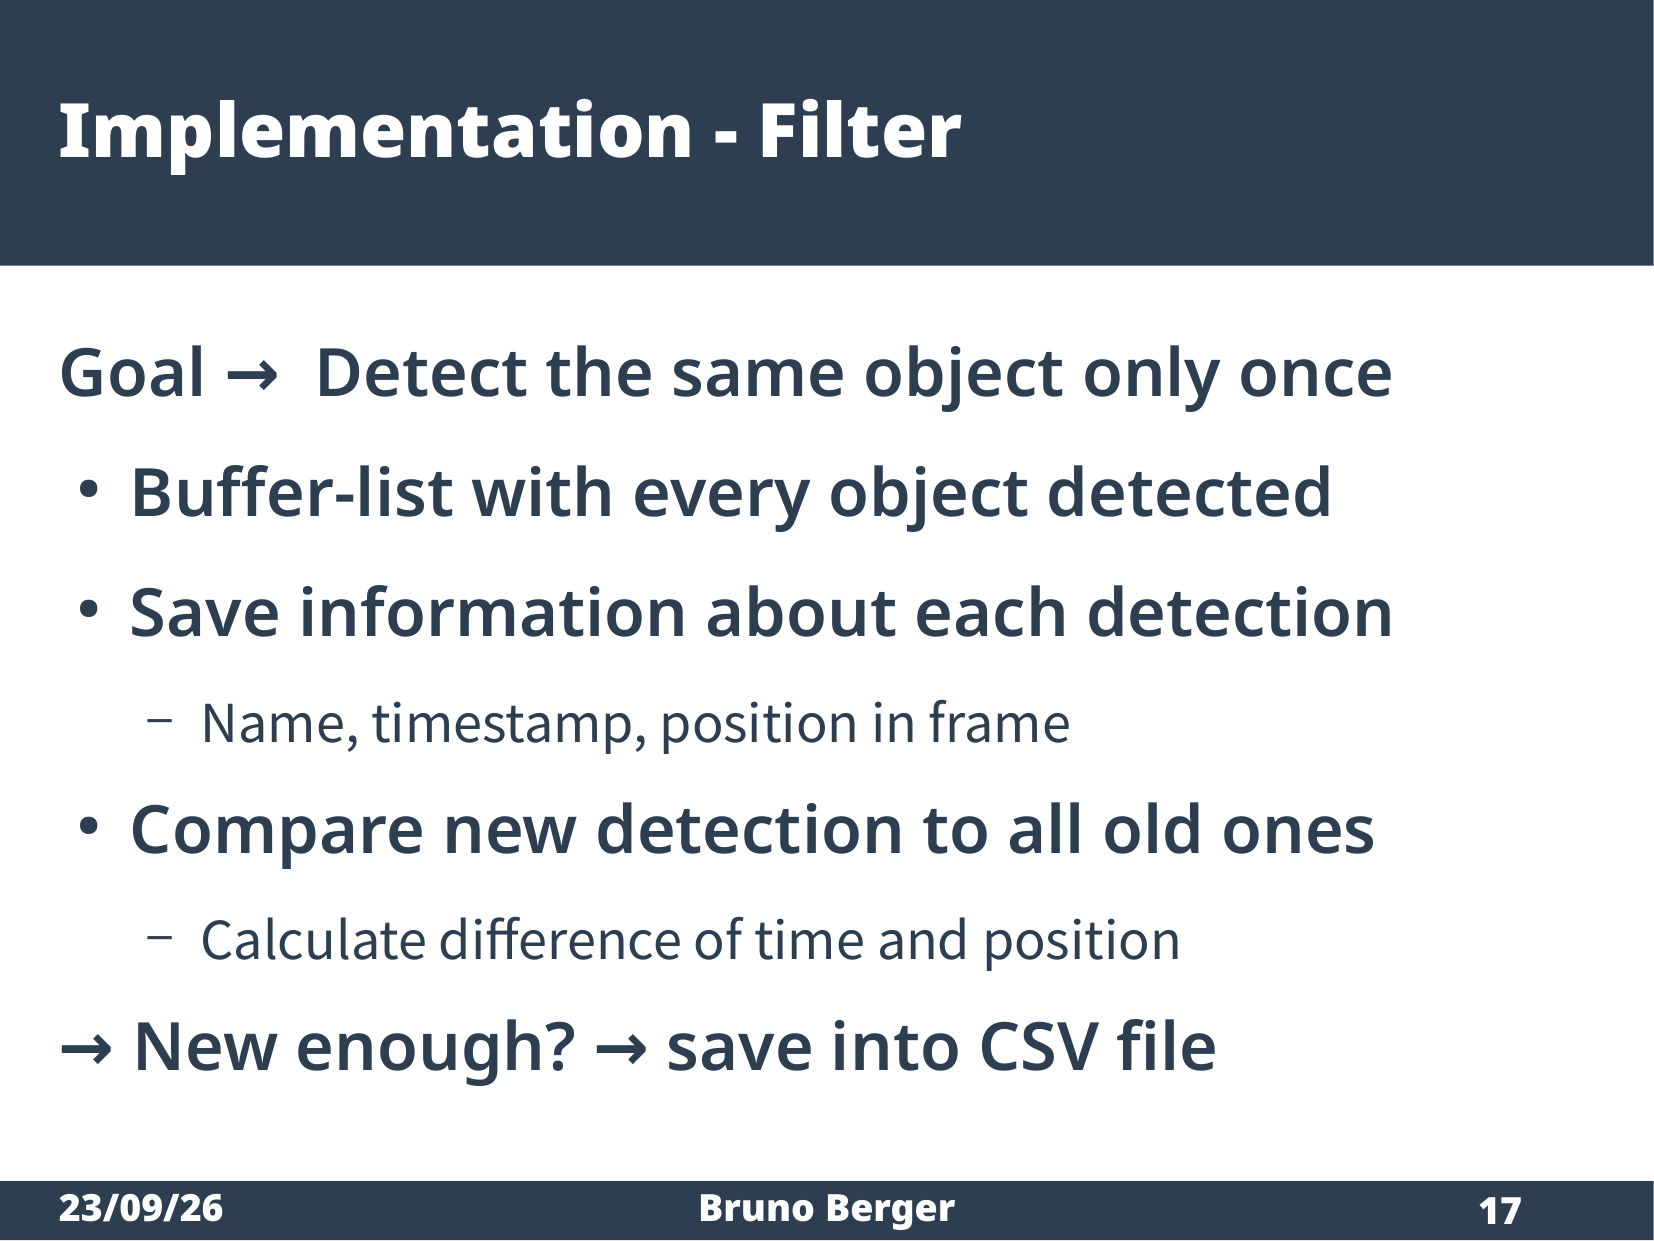

# Implementation - Filter
Goal → Detect the same object only once
Buffer-list with every object detected
Save information about each detection
Name, timestamp, position in frame
Compare new detection to all old ones
Calculate difference of time and position
→	New enough? → save into CSV file
Bruno Berger
17